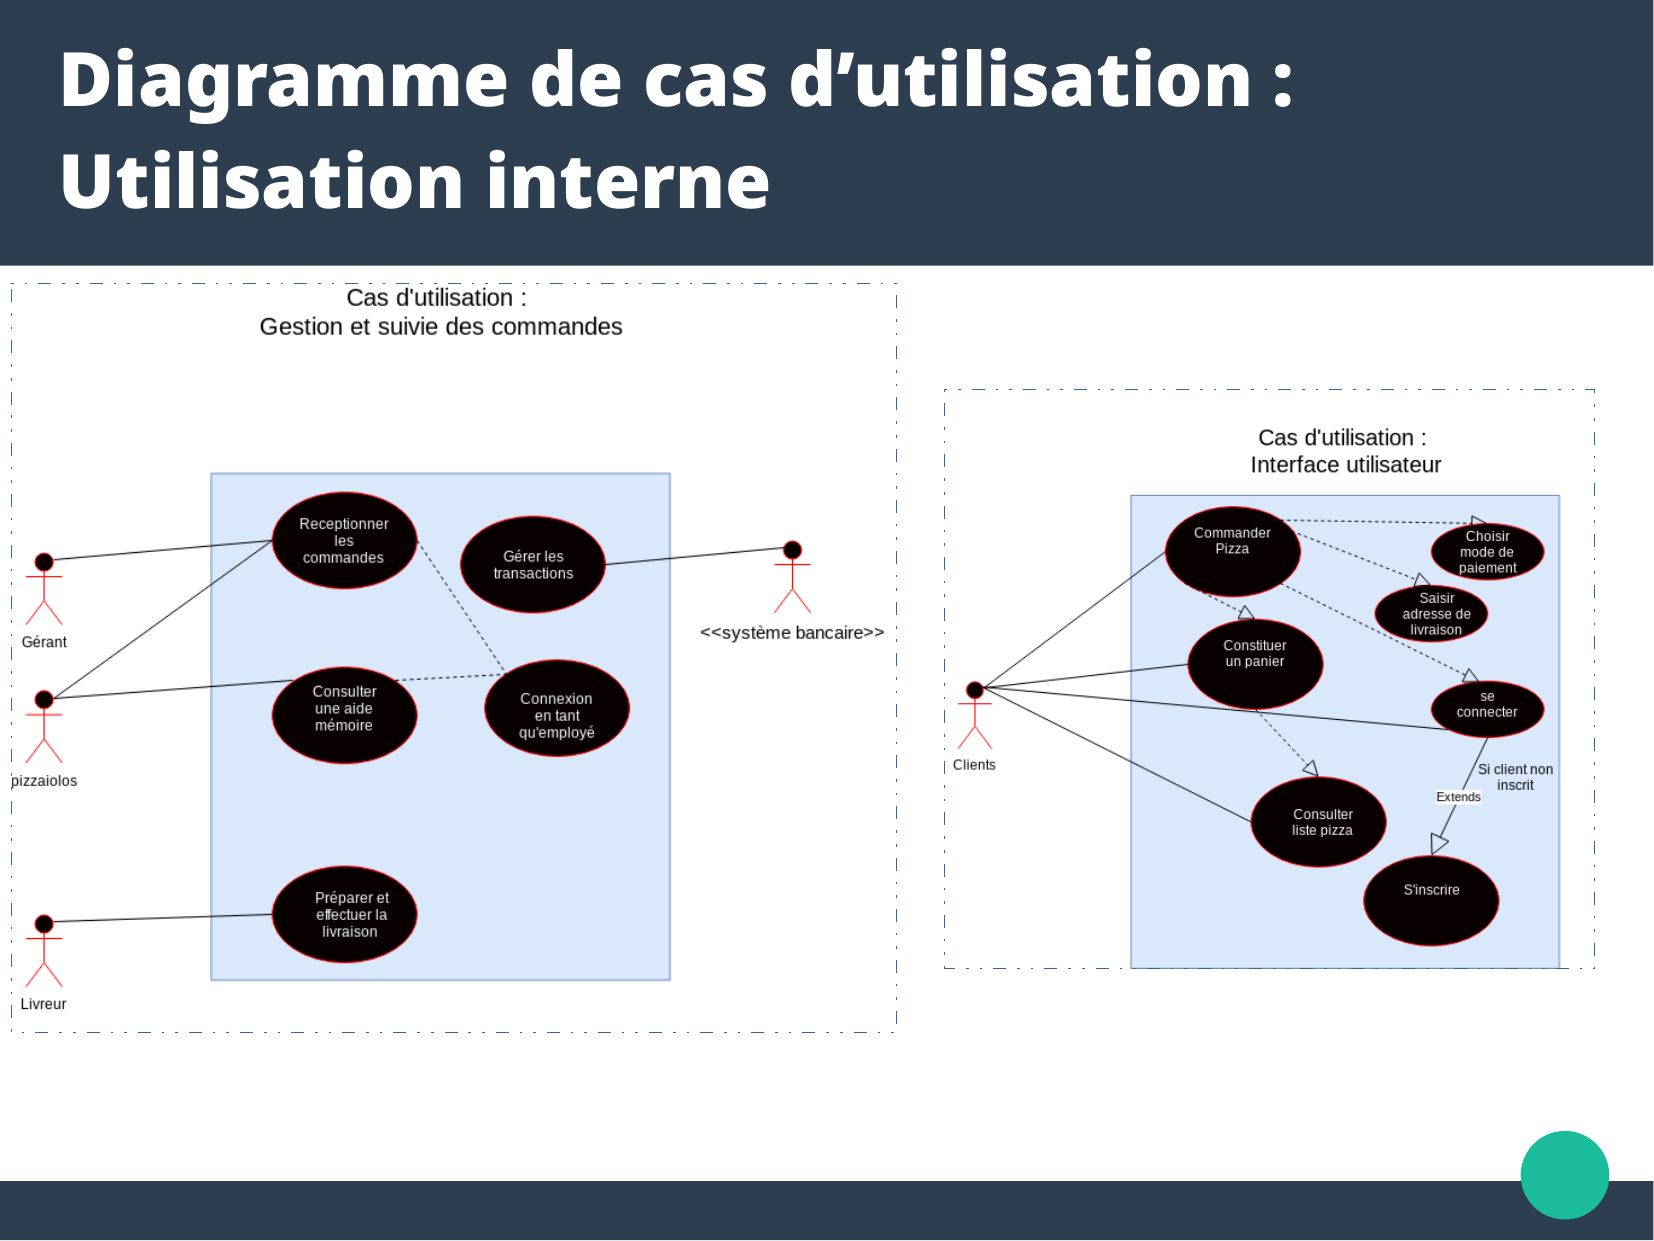

# Diagramme de cas d’utilisation : Utilisation interne